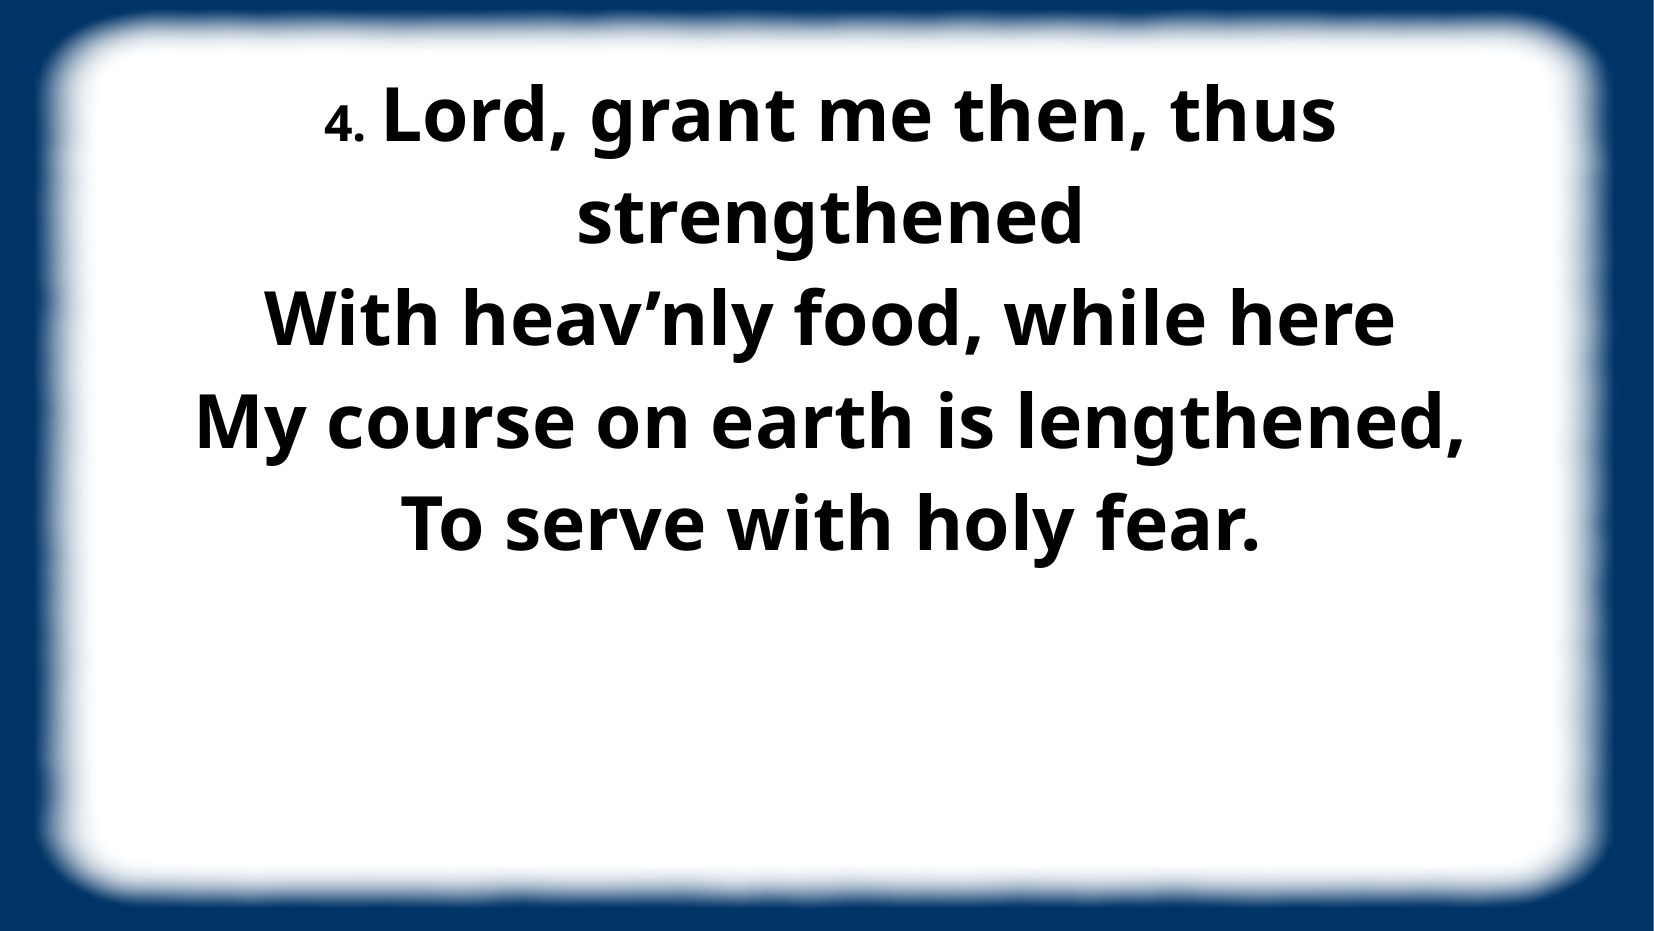

4. Lord, grant me then, thus strengthened
With heav’nly food, while here
My course on earth is lengthened,
To serve with holy fear.